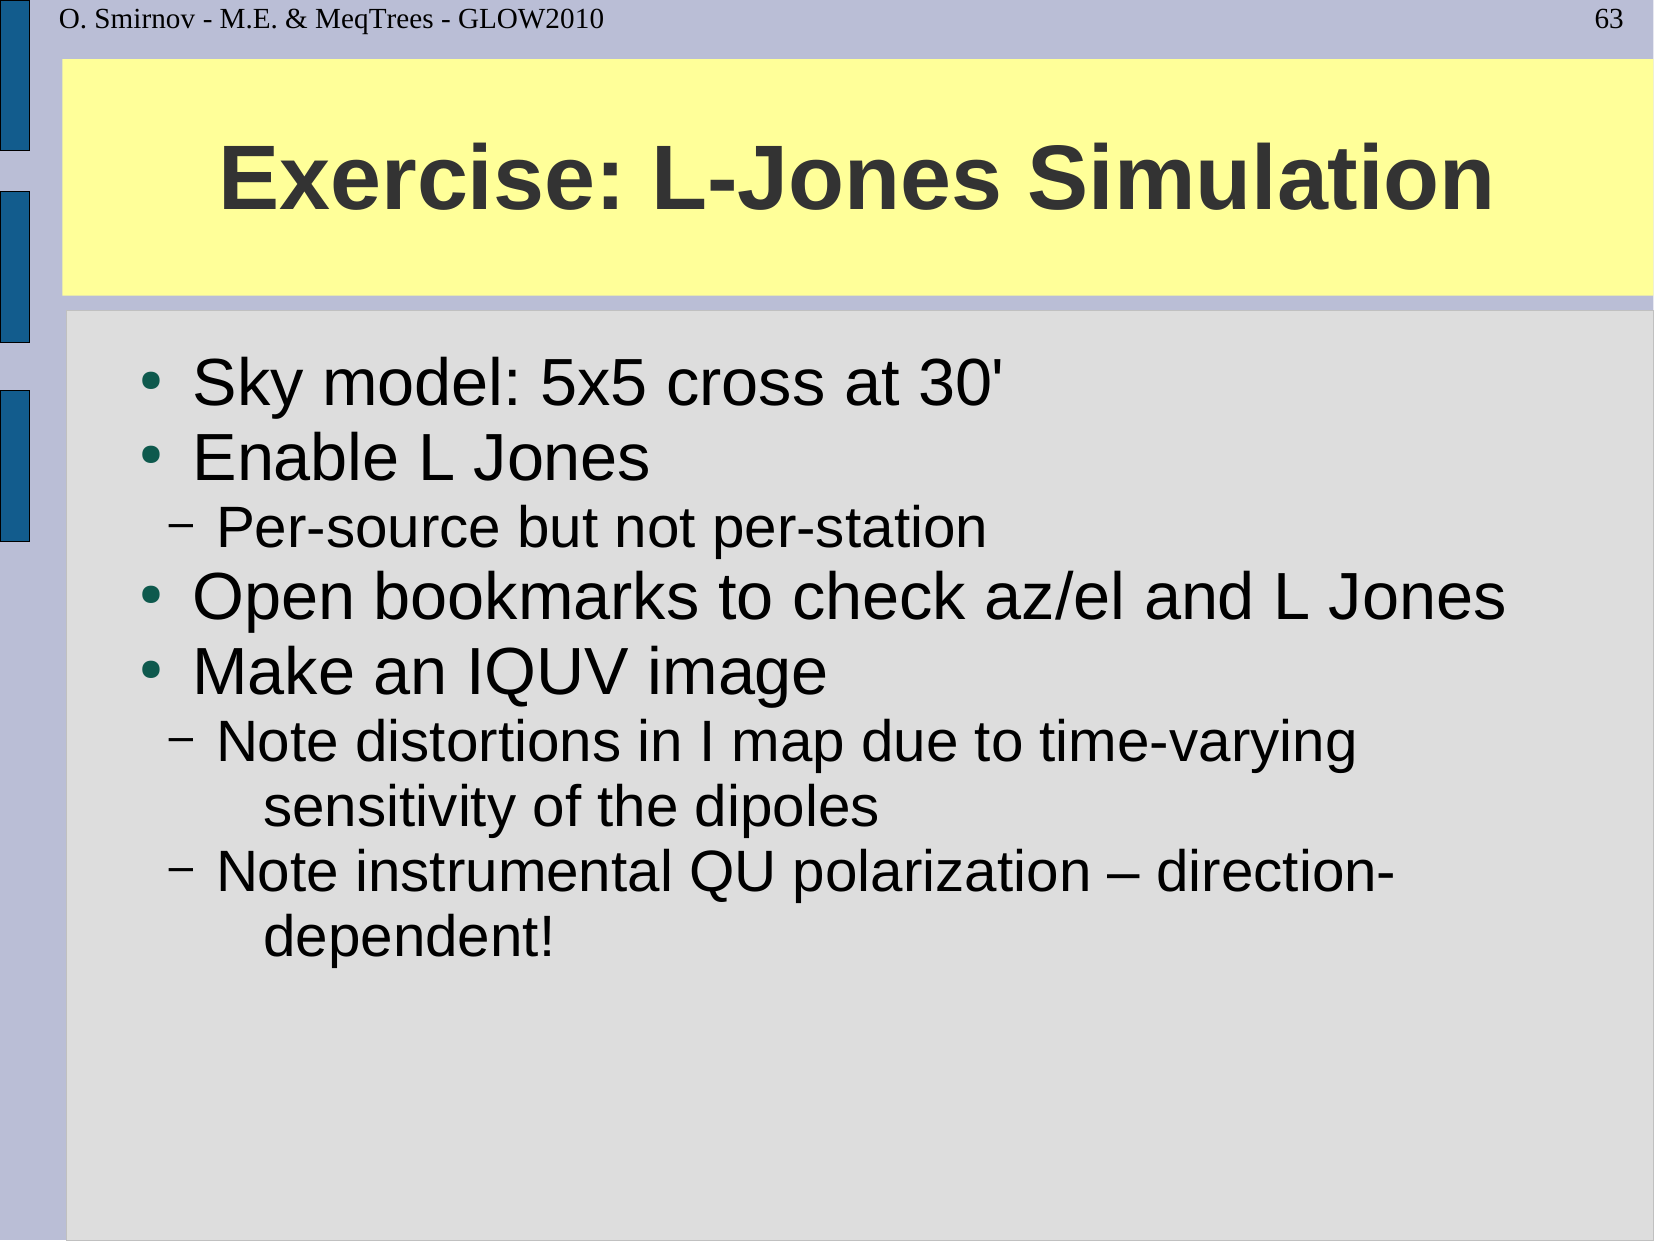

O. Smirnov - M.E. & MeqTrees - GLOW2010
63
# Exercise: L-Jones Simulation
Sky model: 5x5 cross at 30'
Enable L Jones
Per-source but not per-station
Open bookmarks to check az/el and L Jones
Make an IQUV image
Note distortions in I map due to time-varying sensitivity of the dipoles
Note instrumental QU polarization – direction-dependent!